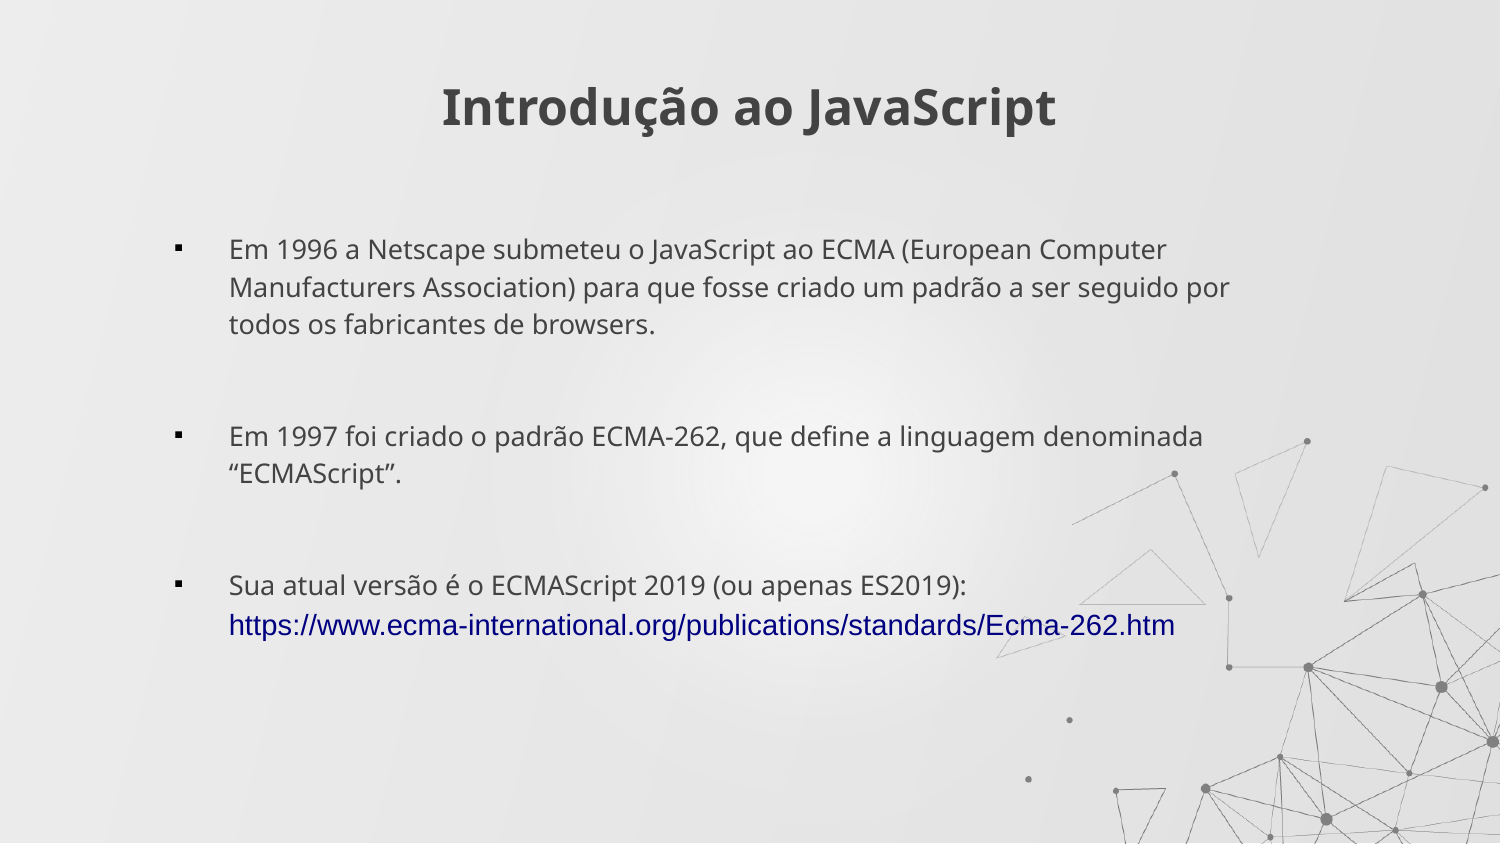

Introdução ao JavaScript
# Em 1996 a Netscape submeteu o JavaScript ao ECMA (European Computer Manufacturers Association) para que fosse criado um padrão a ser seguido por todos os fabricantes de browsers.
Em 1997 foi criado o padrão ECMA-262, que define a linguagem denominada “ECMAScript”.
Sua atual versão é o ECMAScript 2019 (ou apenas ES2019):
https://www.ecma-international.org/publications/standards/Ecma-262.htm